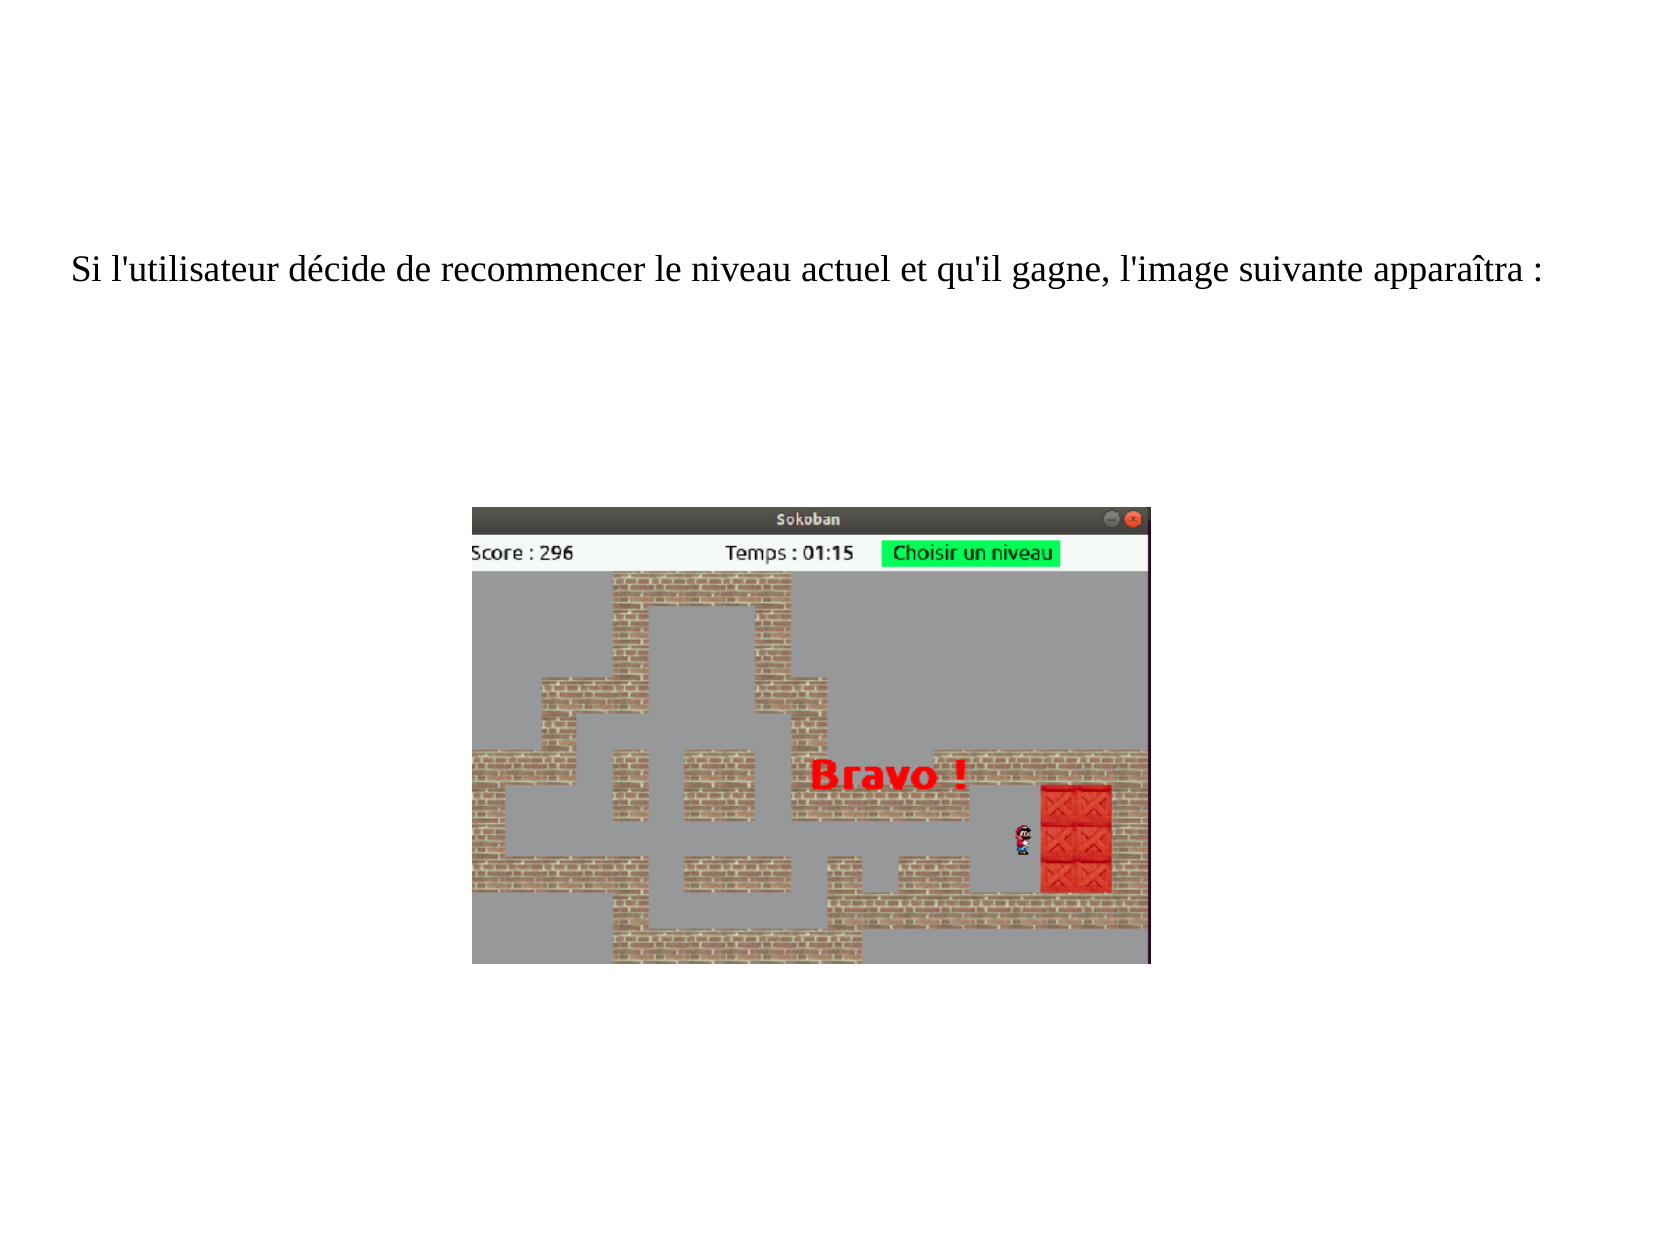

# Si l'utilisateur décide de recommencer le niveau actuel et qu'il gagne, l'image suivante apparaîtra :